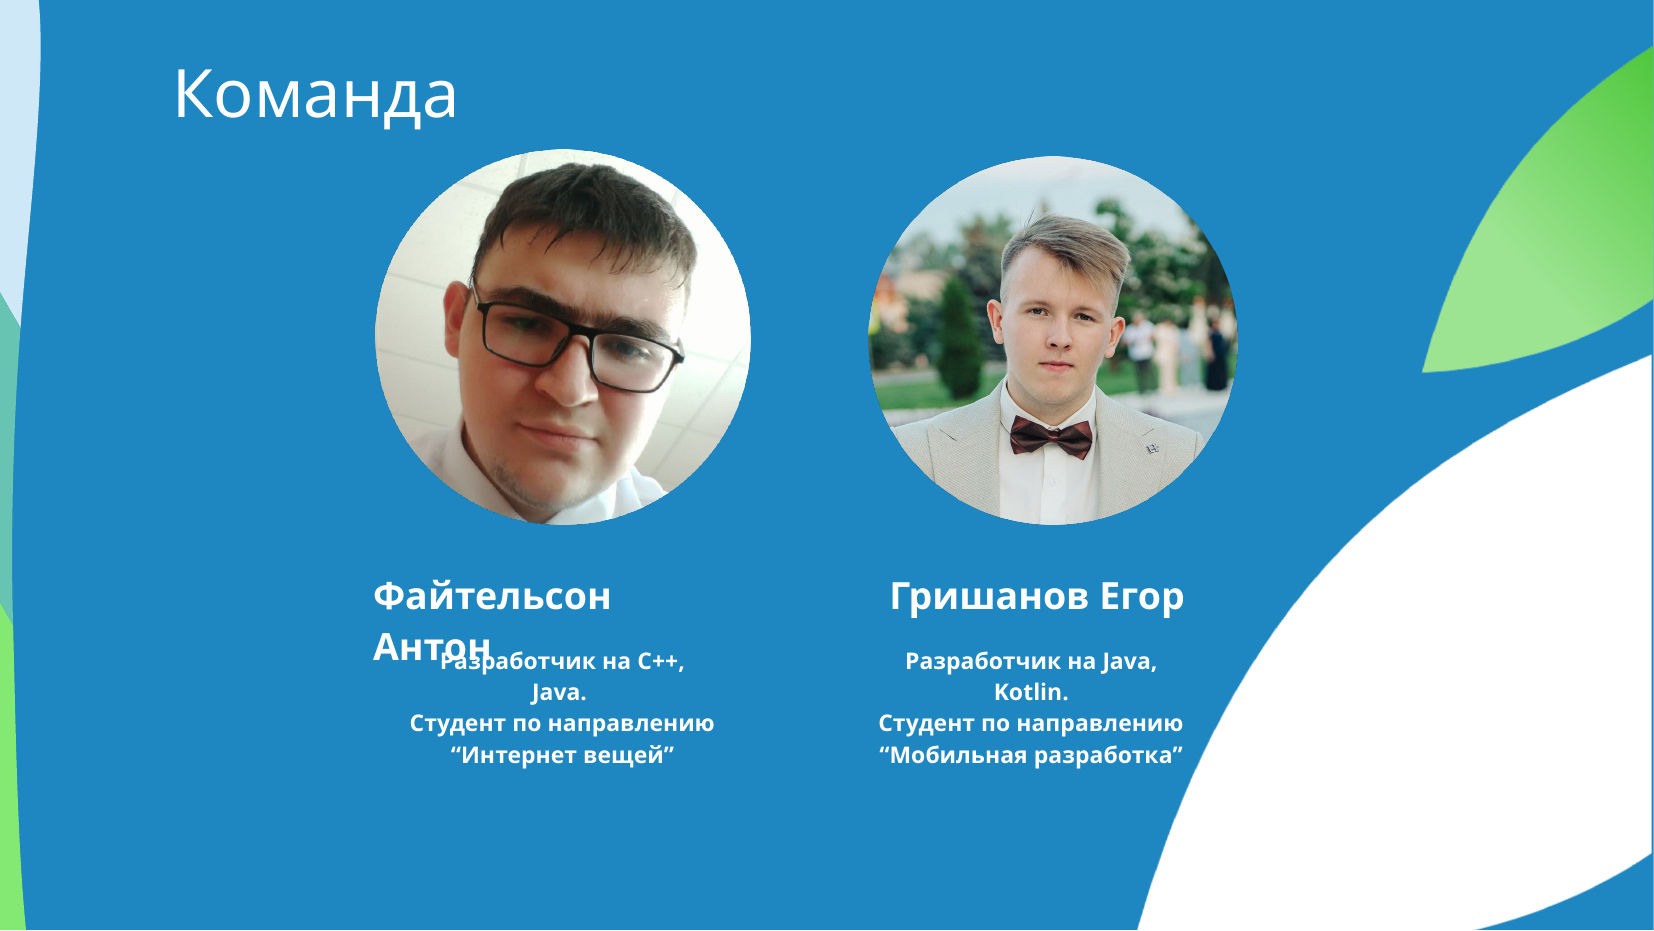

Команда
Файтельсон Антон
Гришанов Егор
Разработчик на C++,
Java.
Студент по направлению “Интернет вещей”
Разработчик на Java, Kotlin.
Студент по направлению “Мобильная разработка”